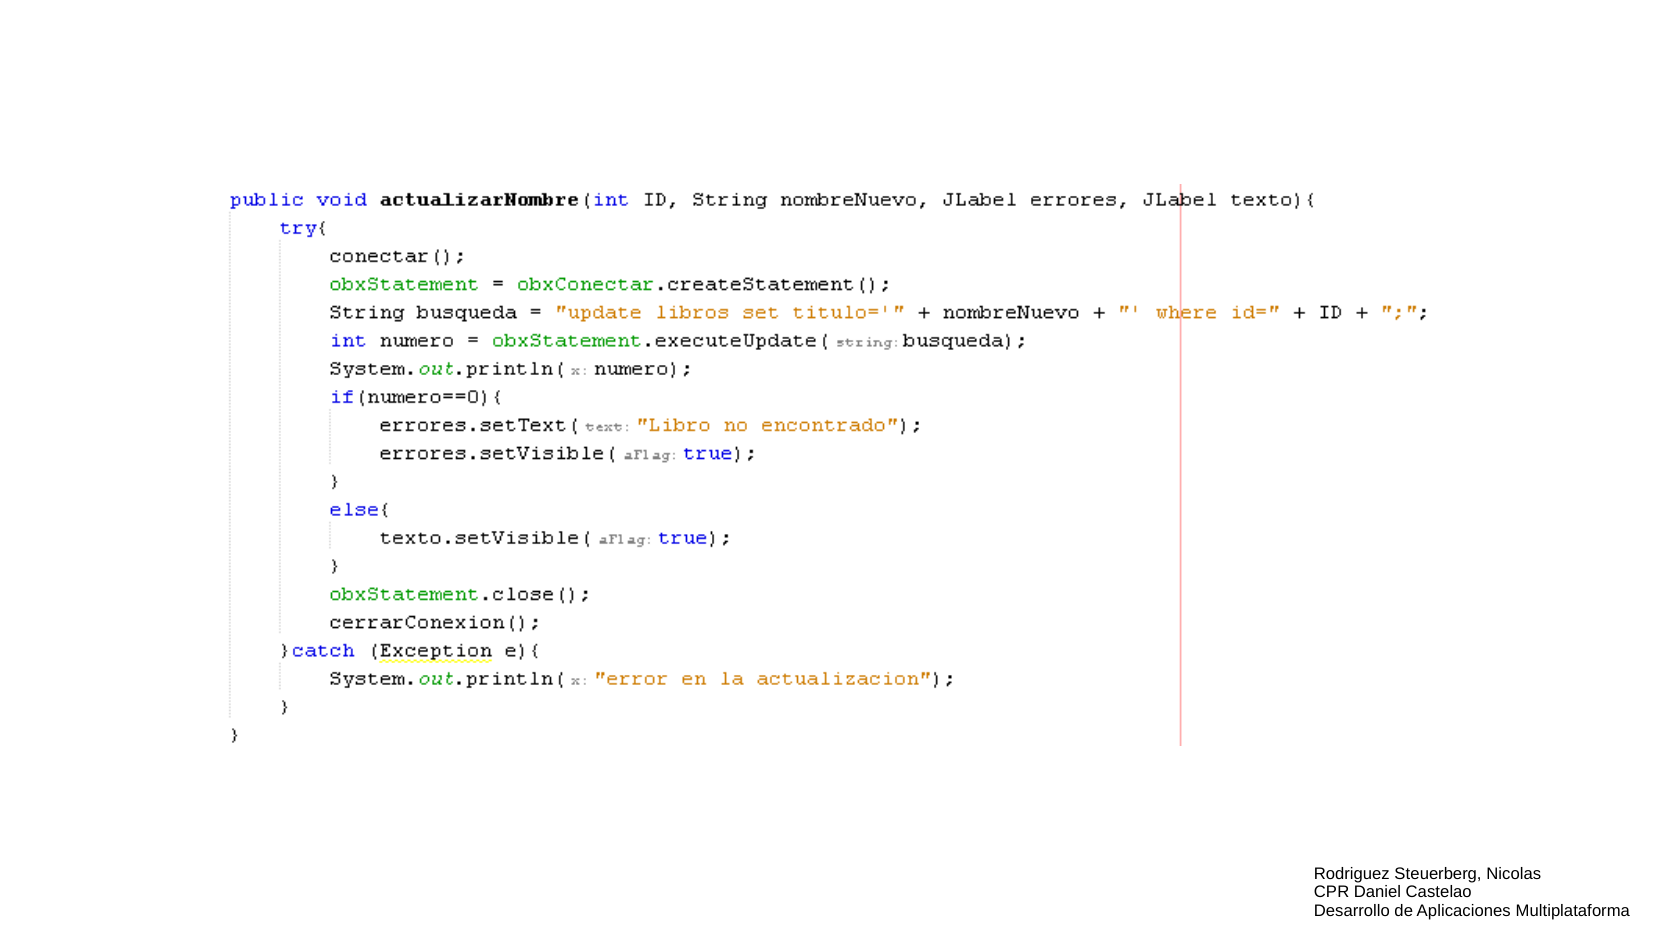

Rodriguez Steuerberg, Nicolas
CPR Daniel Castelao
Desarrollo de Aplicaciones Multiplataforma